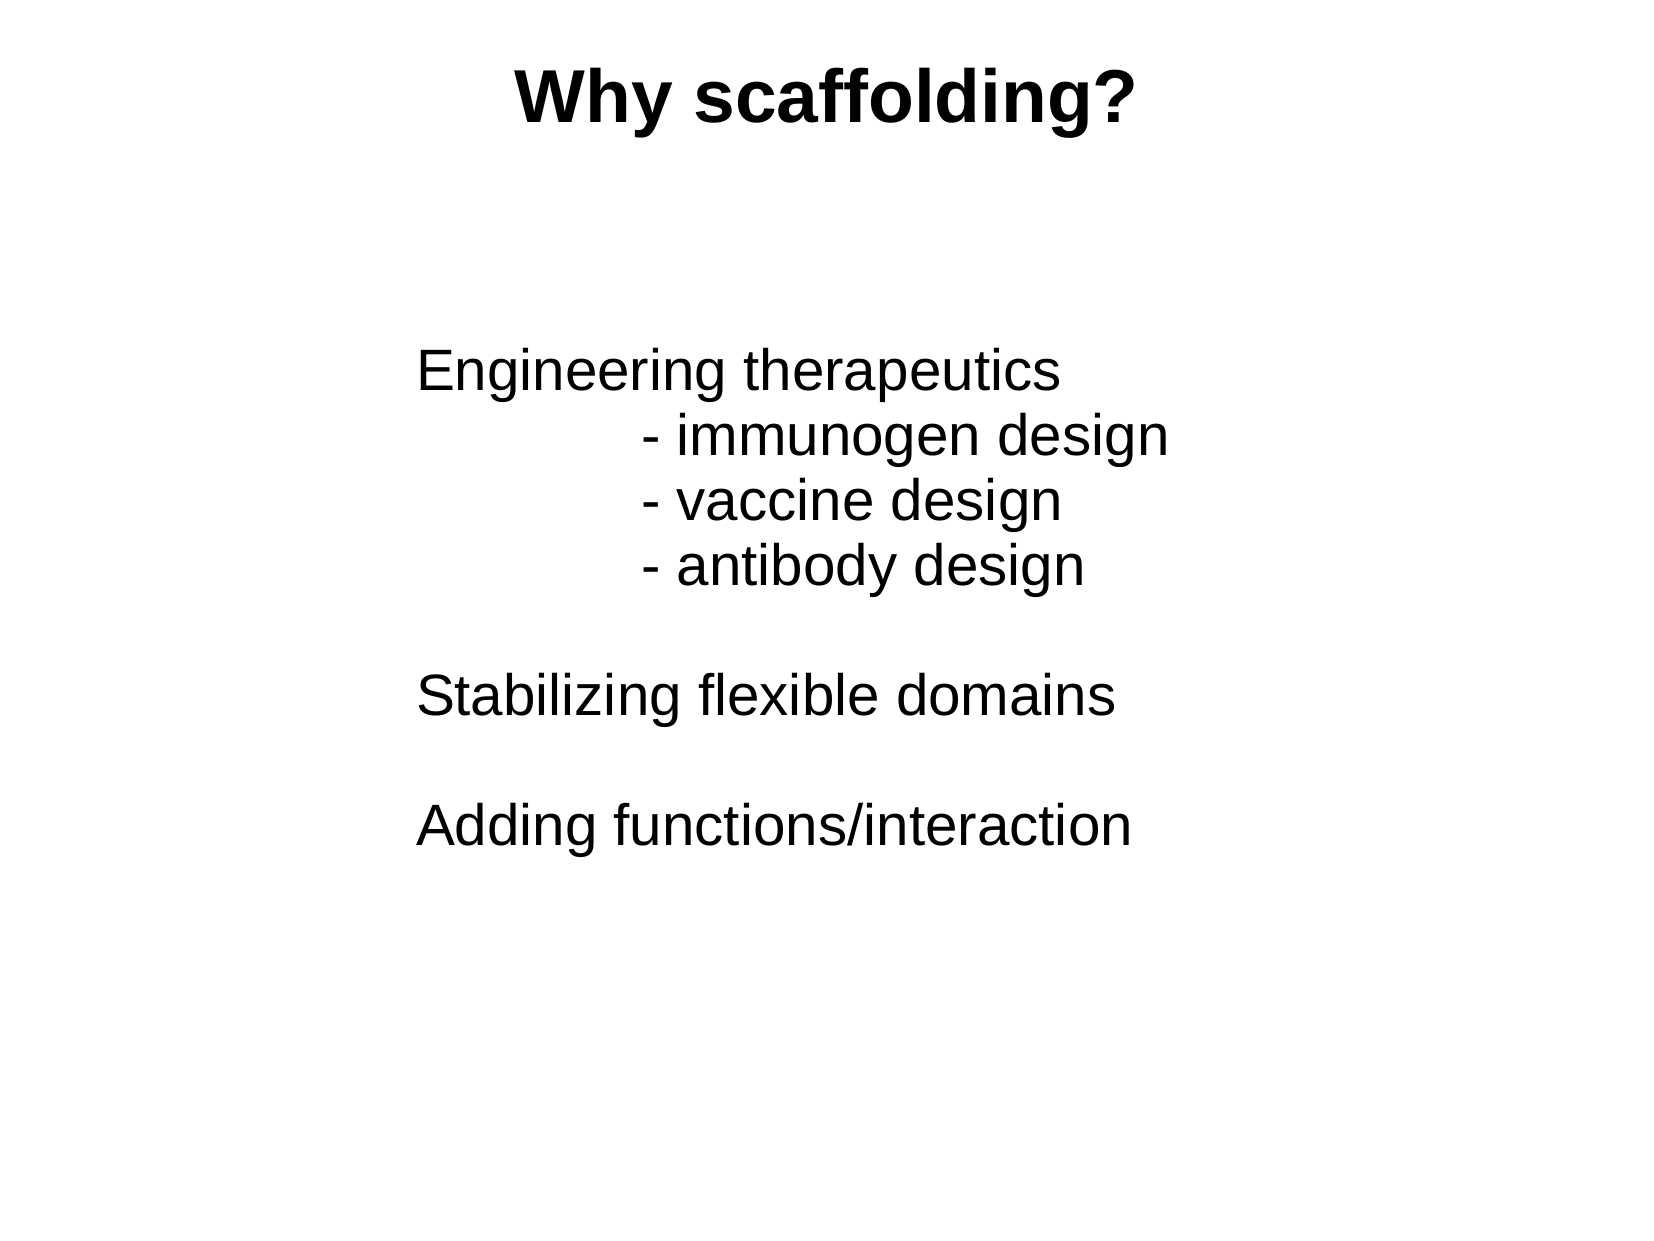

Why scaffolding?
Engineering therapeutics
			- immunogen design
			- vaccine design
			- antibody design
Stabilizing flexible domains
Adding functions/interaction